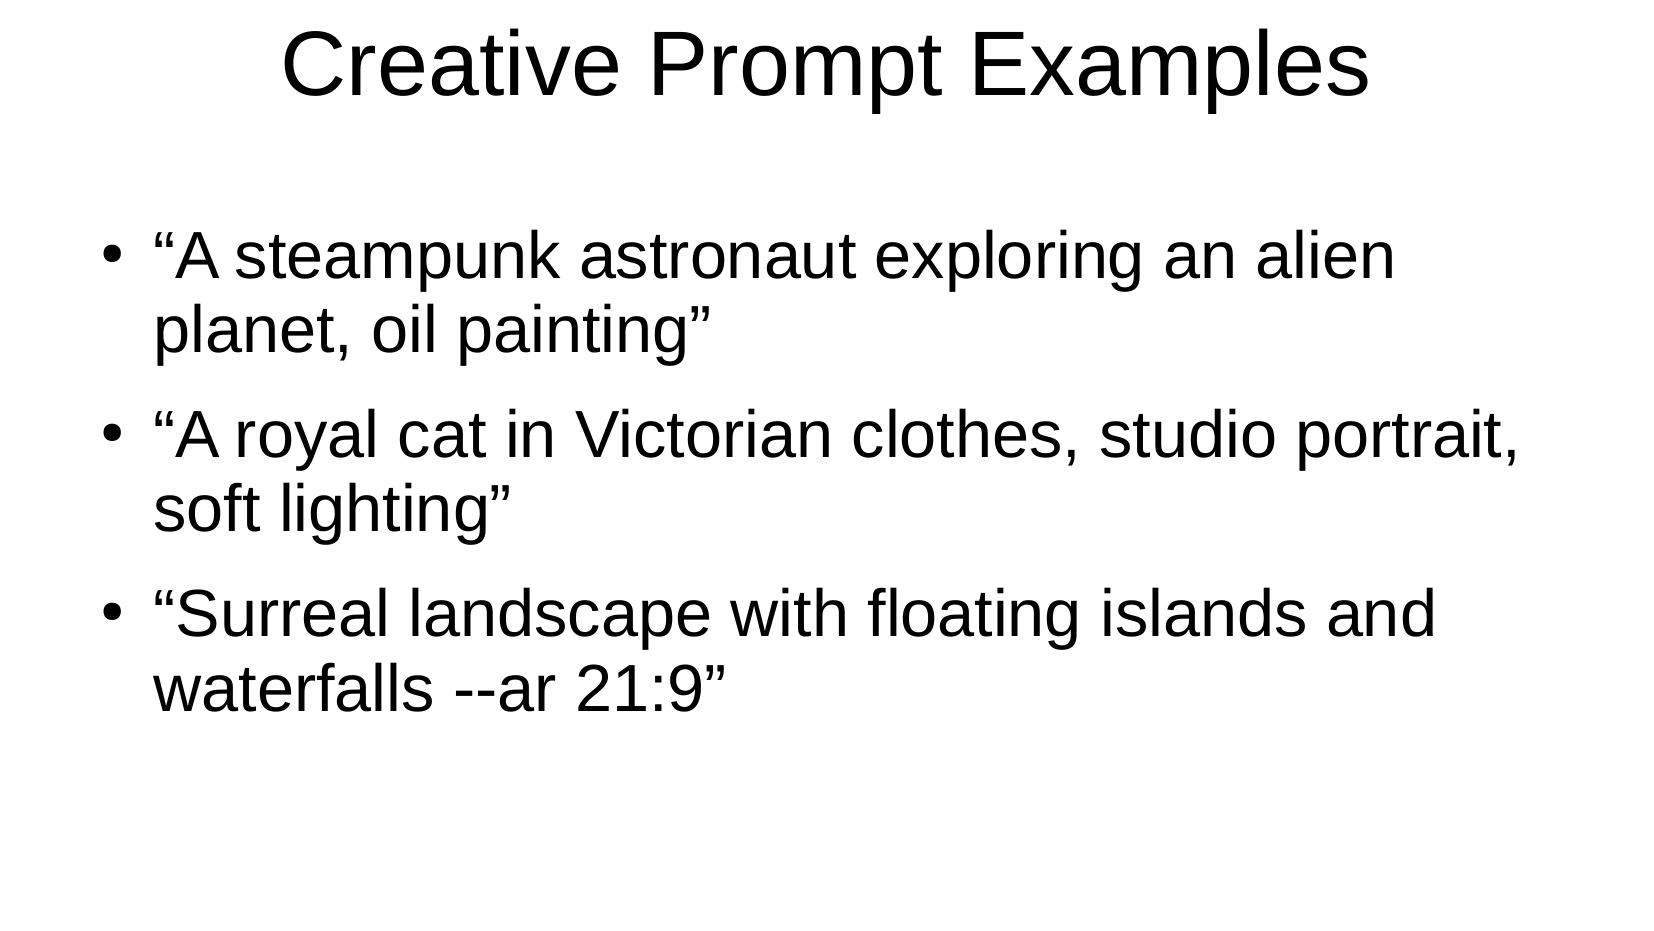

# Creative Prompt Examples
“A steampunk astronaut exploring an alien planet, oil painting”
“A royal cat in Victorian clothes, studio portrait, soft lighting”
“Surreal landscape with floating islands and waterfalls --ar 21:9”